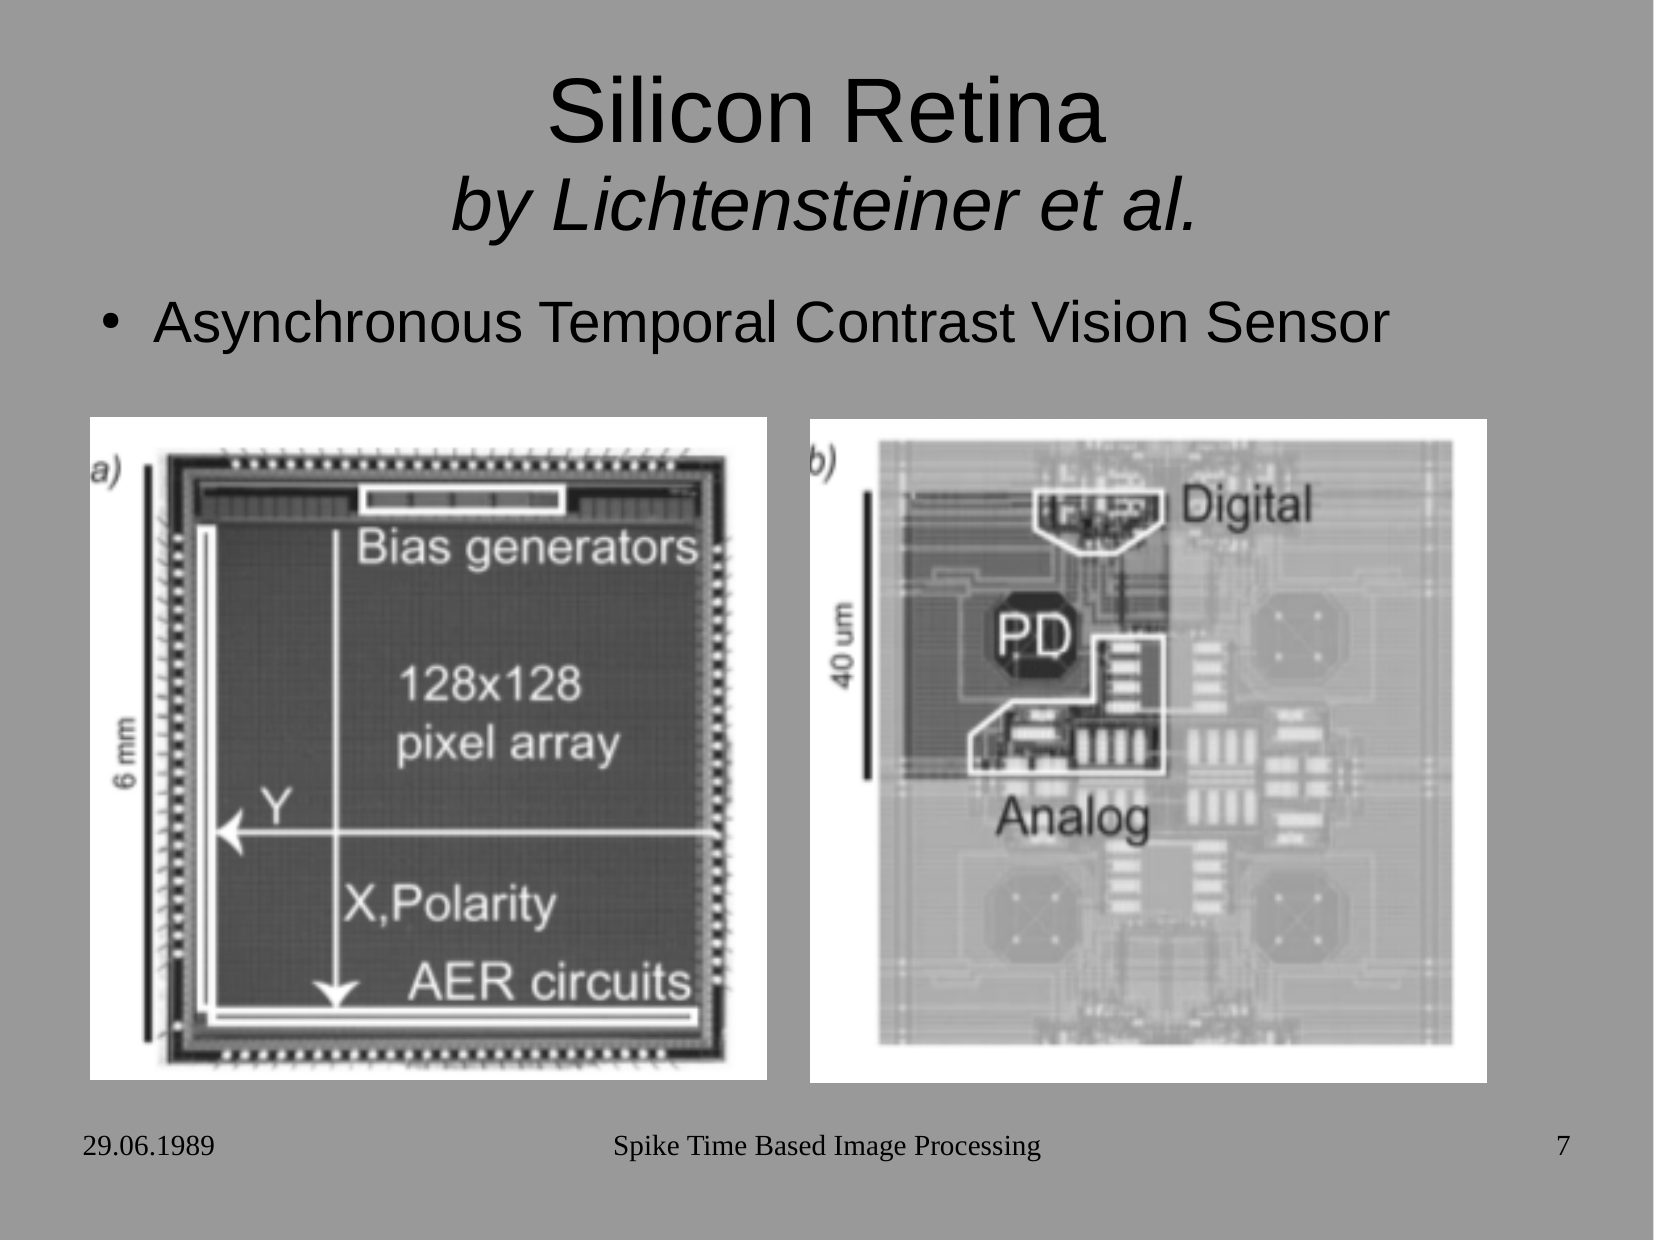

# Silicon Retina by Lichtensteiner et al.
Asynchronous Temporal Contrast Vision Sensor
29.06.1989
Spike Time Based Image Processing
7